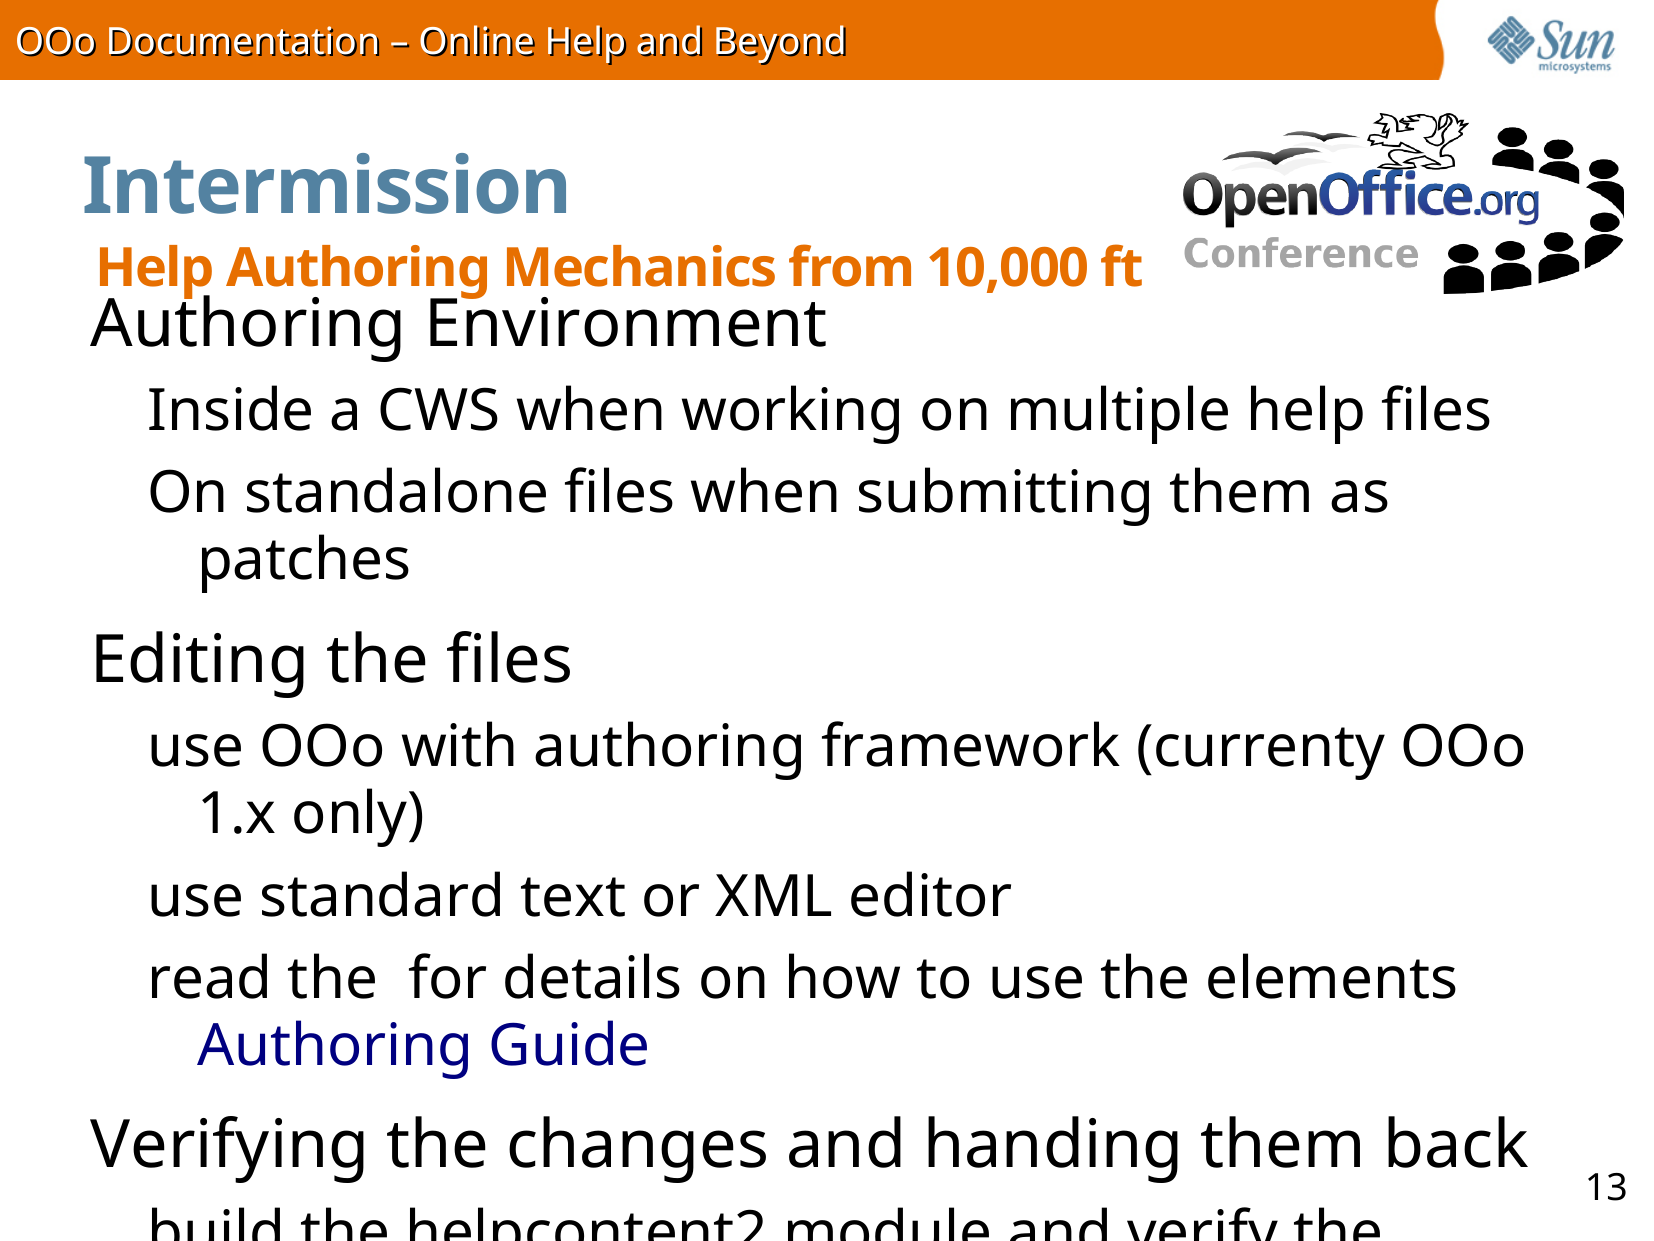

# Intermission Help Authoring Mechanics from 10,000 ft
Authoring Environment
Inside a CWS when working on multiple help files
On standalone files when submitting them as patches
Editing the files
use OOo with authoring framework (currenty OOo 1.x only)
use standard text or XML editor
read the for details on how to use the elementsAuthoring Guide
Verifying the changes and handing them back
build the helpcontent2 module and verify the output
submit the changes to CVS
or
send the help file as a patch attached to an issue